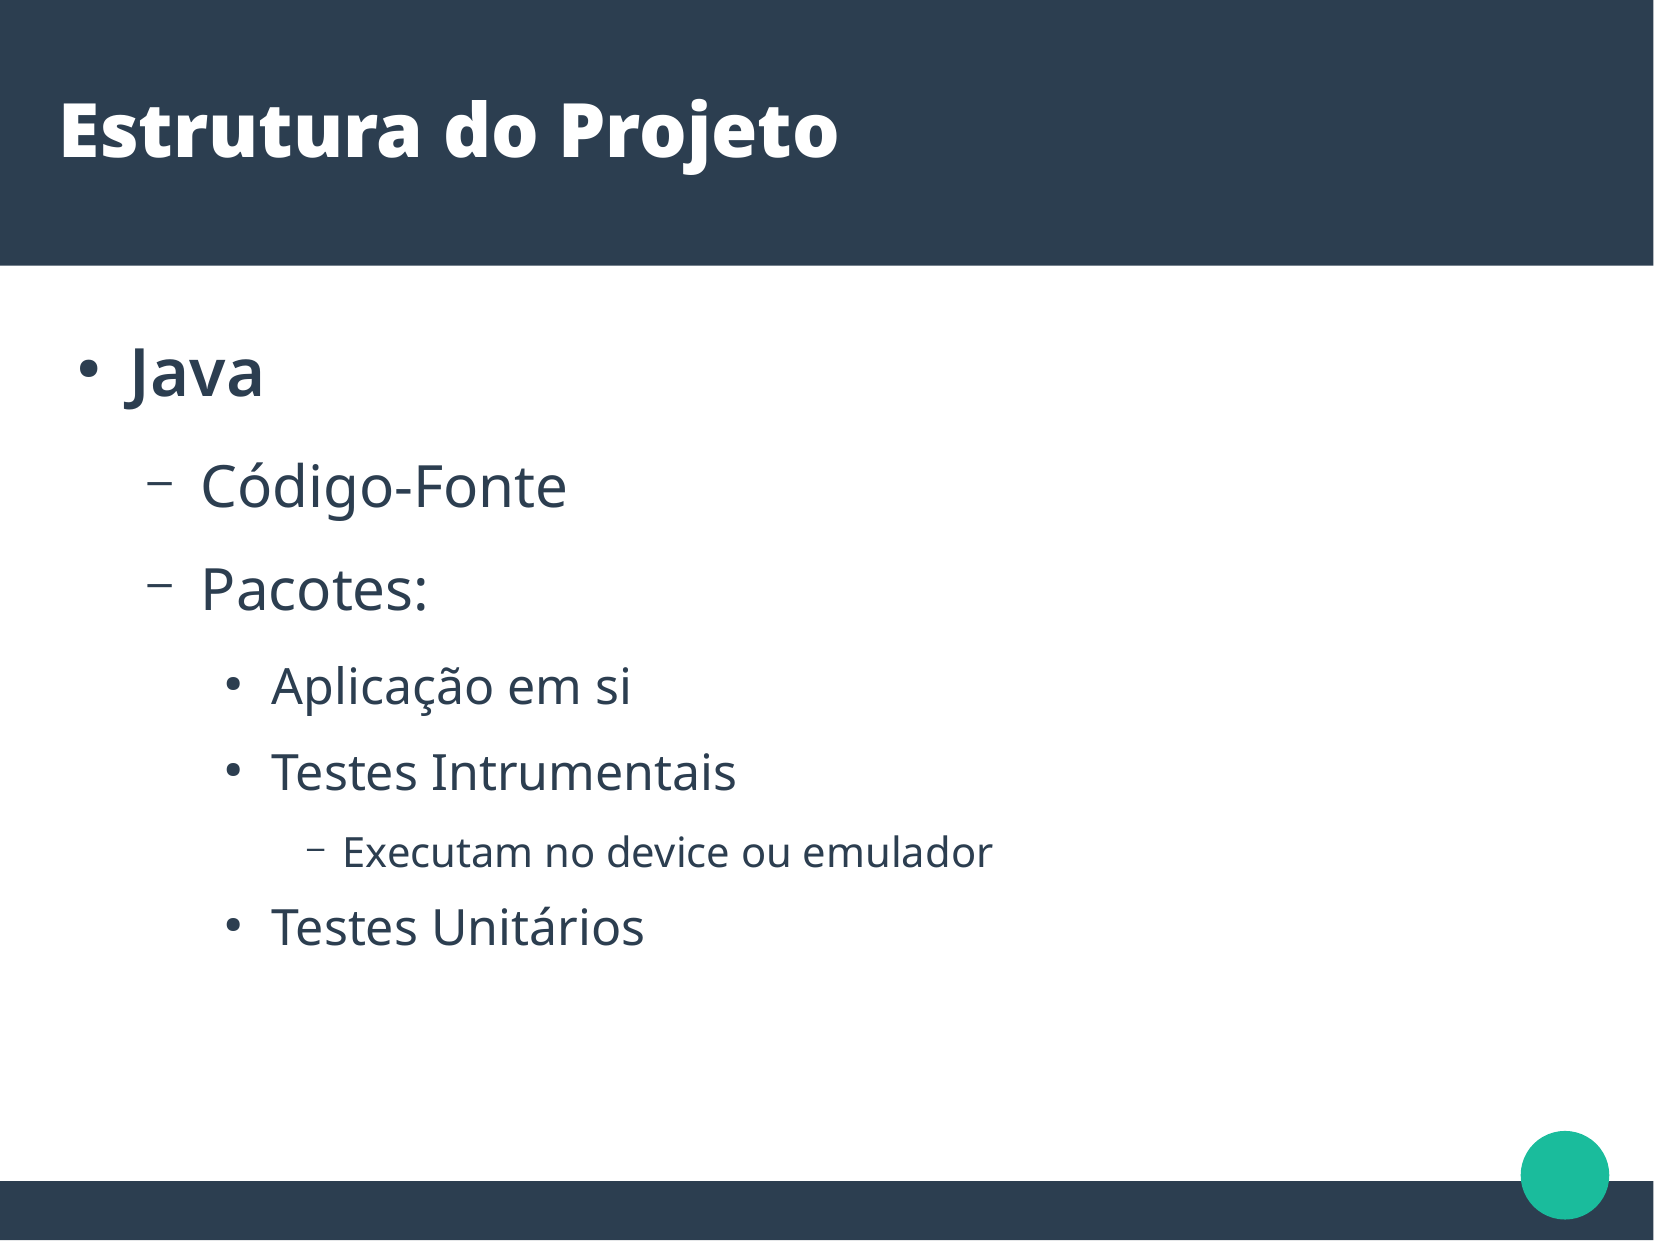

# Estrutura do Projeto
Java
Código-Fonte
Pacotes:
Aplicação em si
Testes Intrumentais
Executam no device ou emulador
Testes Unitários